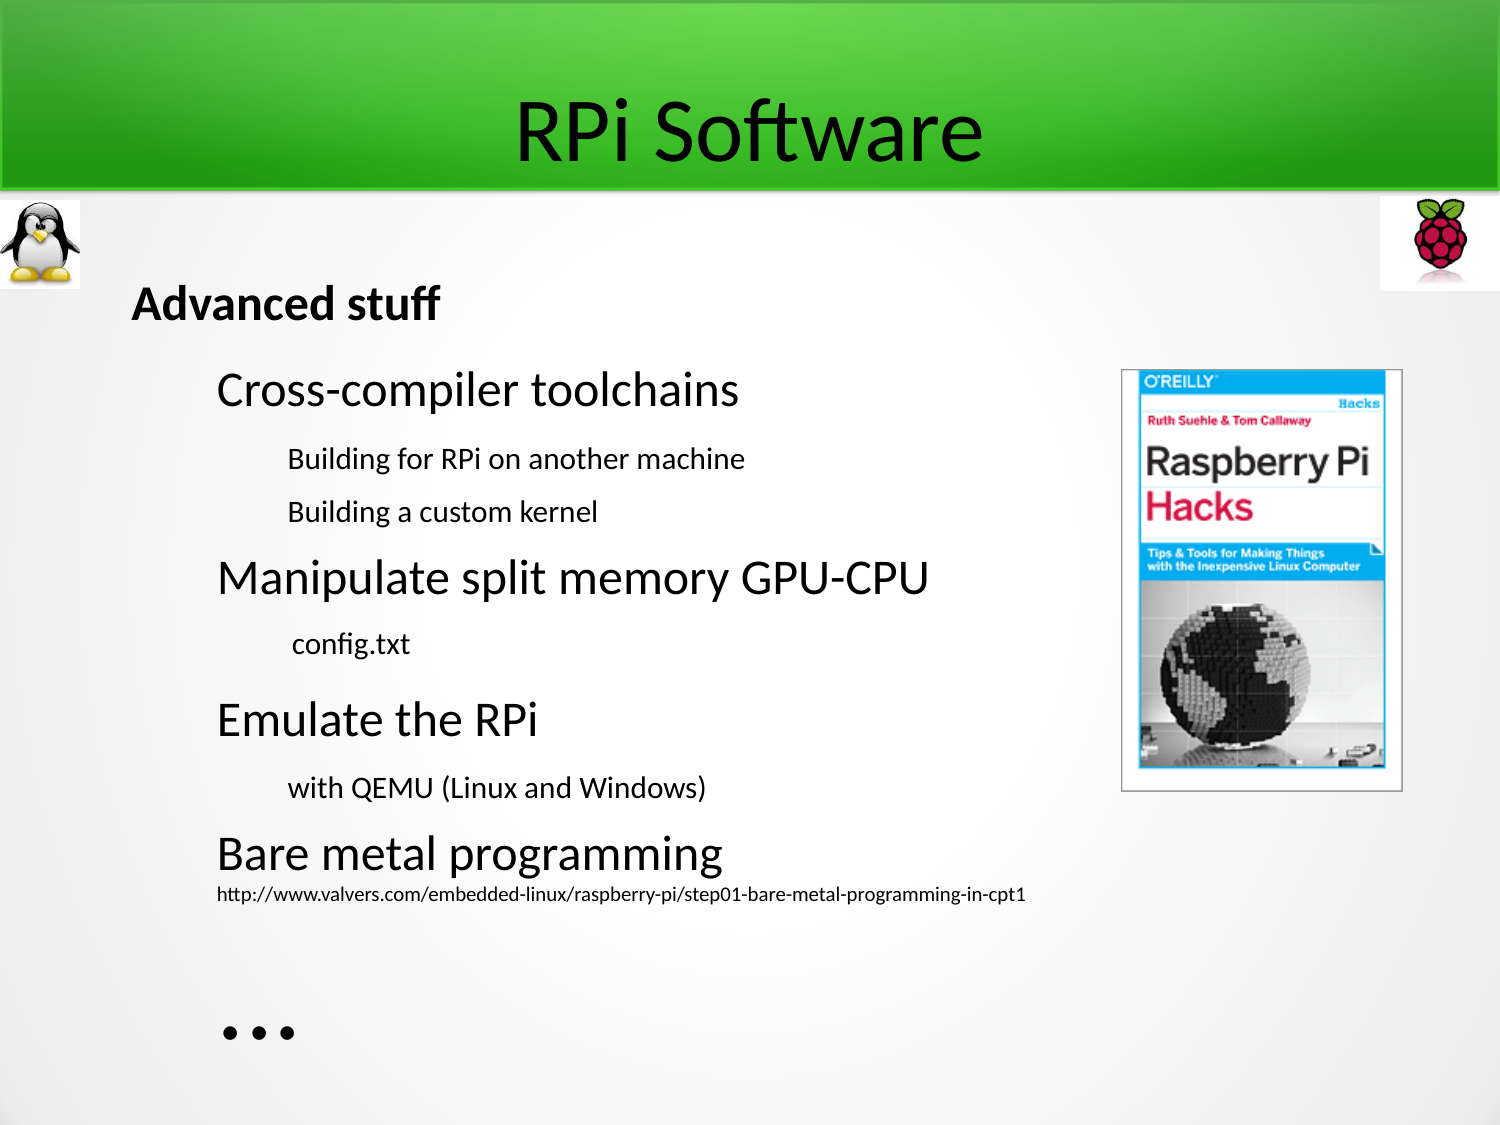

# RPi Software
Advanced stuff
Cross-compiler toolchains
Building for RPi on another machine
Building a custom kernel
Manipulate split memory GPU-CPU
	config.txt
Emulate the RPi
with QEMU (Linux and Windows)
Bare metal programming
http://www.valvers.com/embedded-linux/raspberry-pi/step01-bare-metal-programming-in-cpt1
...